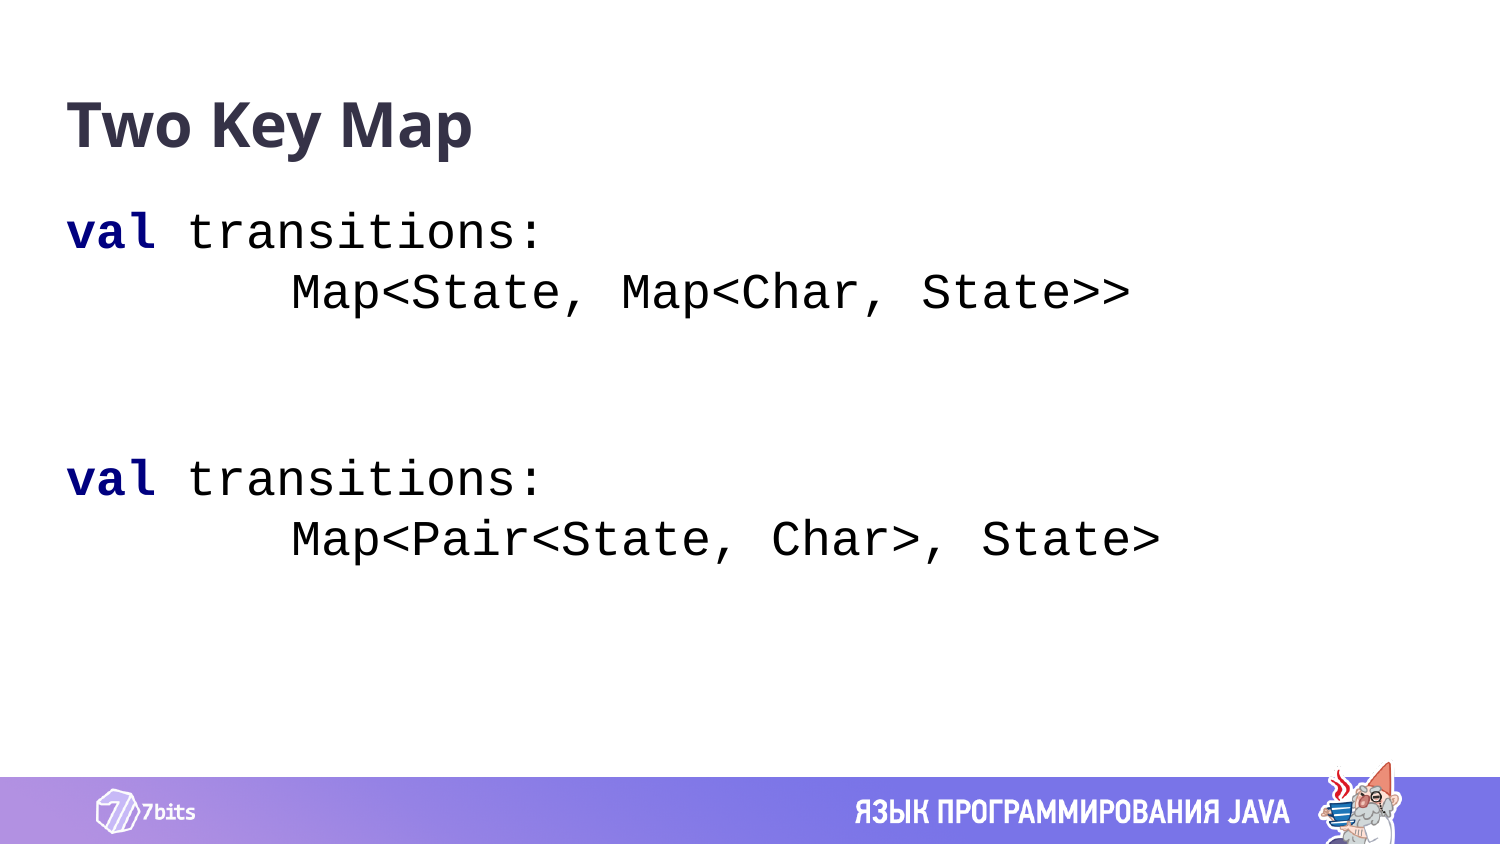

# Two Key Map
val transitions:
			Map<State, Map<Char, State>>
val transitions:
			Map<Pair<State, Char>, State>